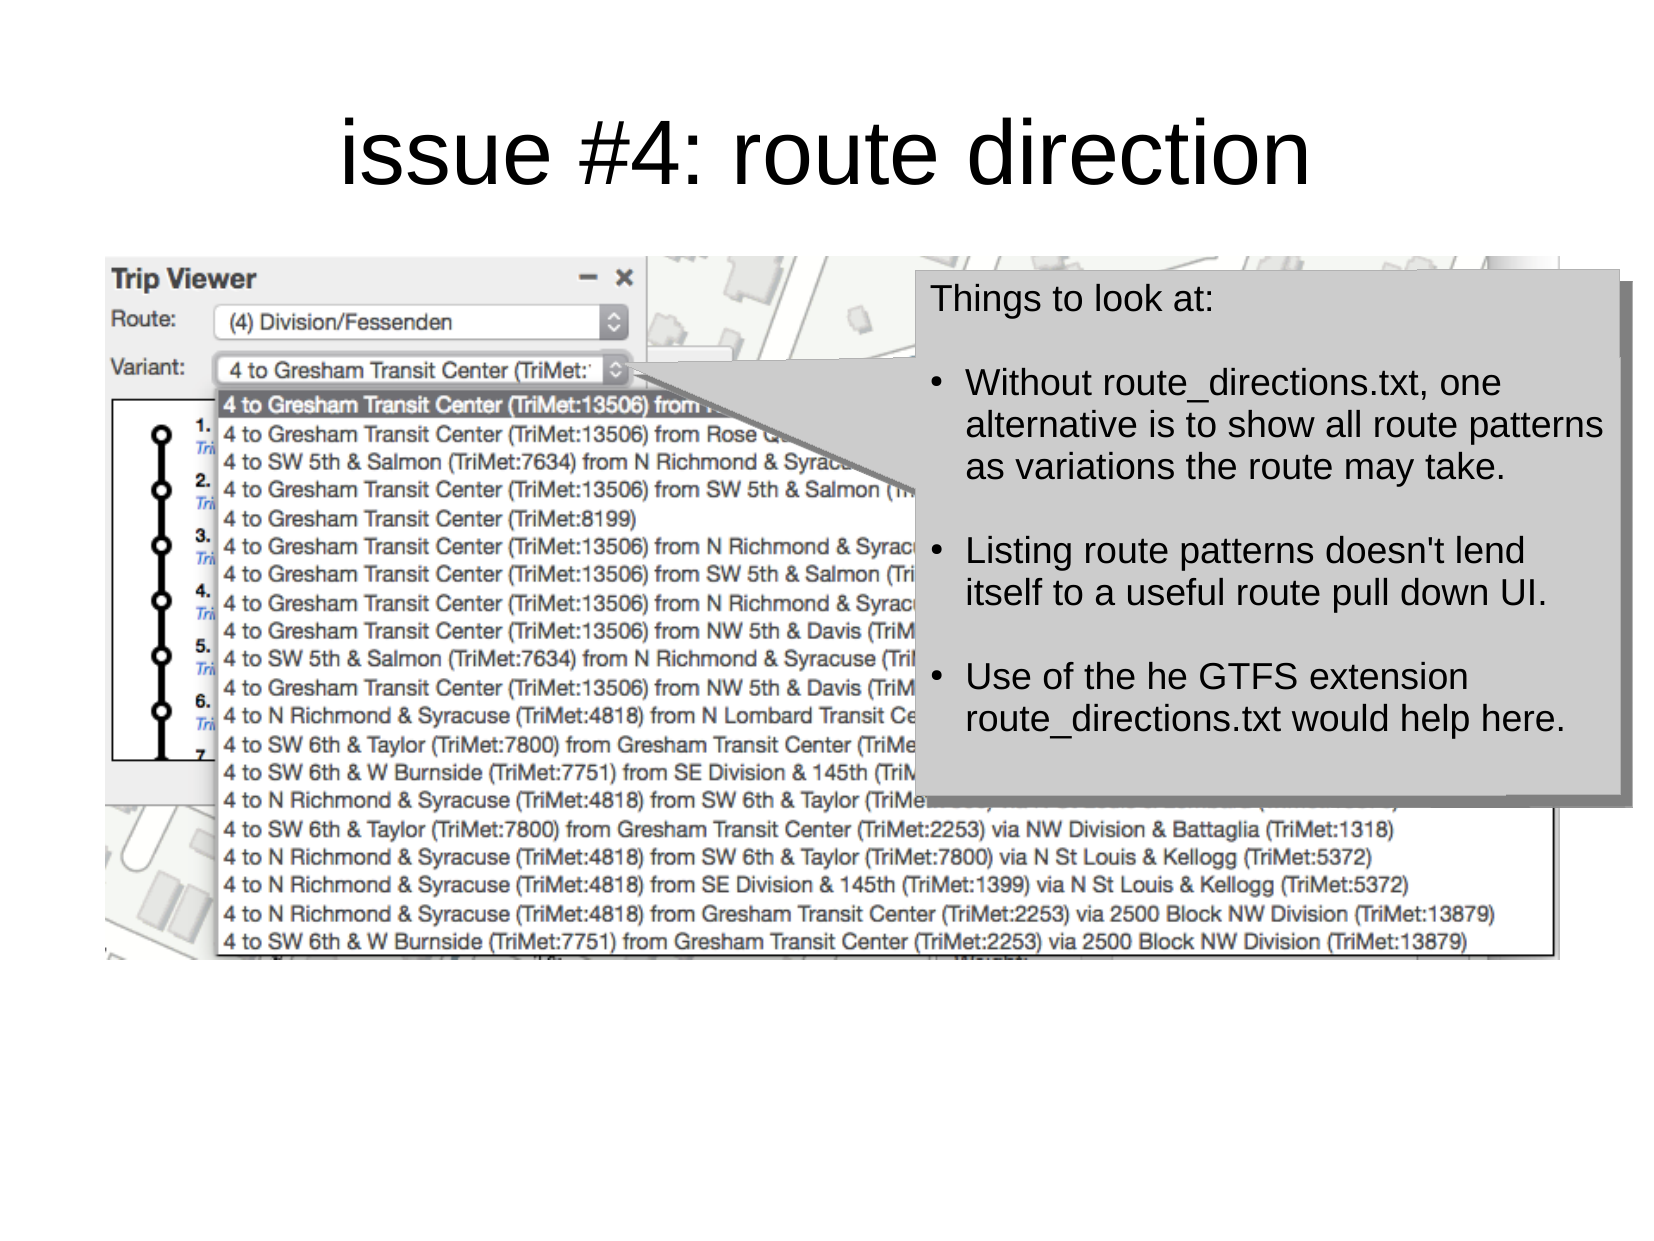

# issue #4: route direction
Things to look at:
Without route_directions.txt, one alternative is to show all route patterns as variations the route may take.
Listing route patterns doesn't lend itself to a useful route pull down UI.
Use of the he GTFS extension route_directions.txt would help here.